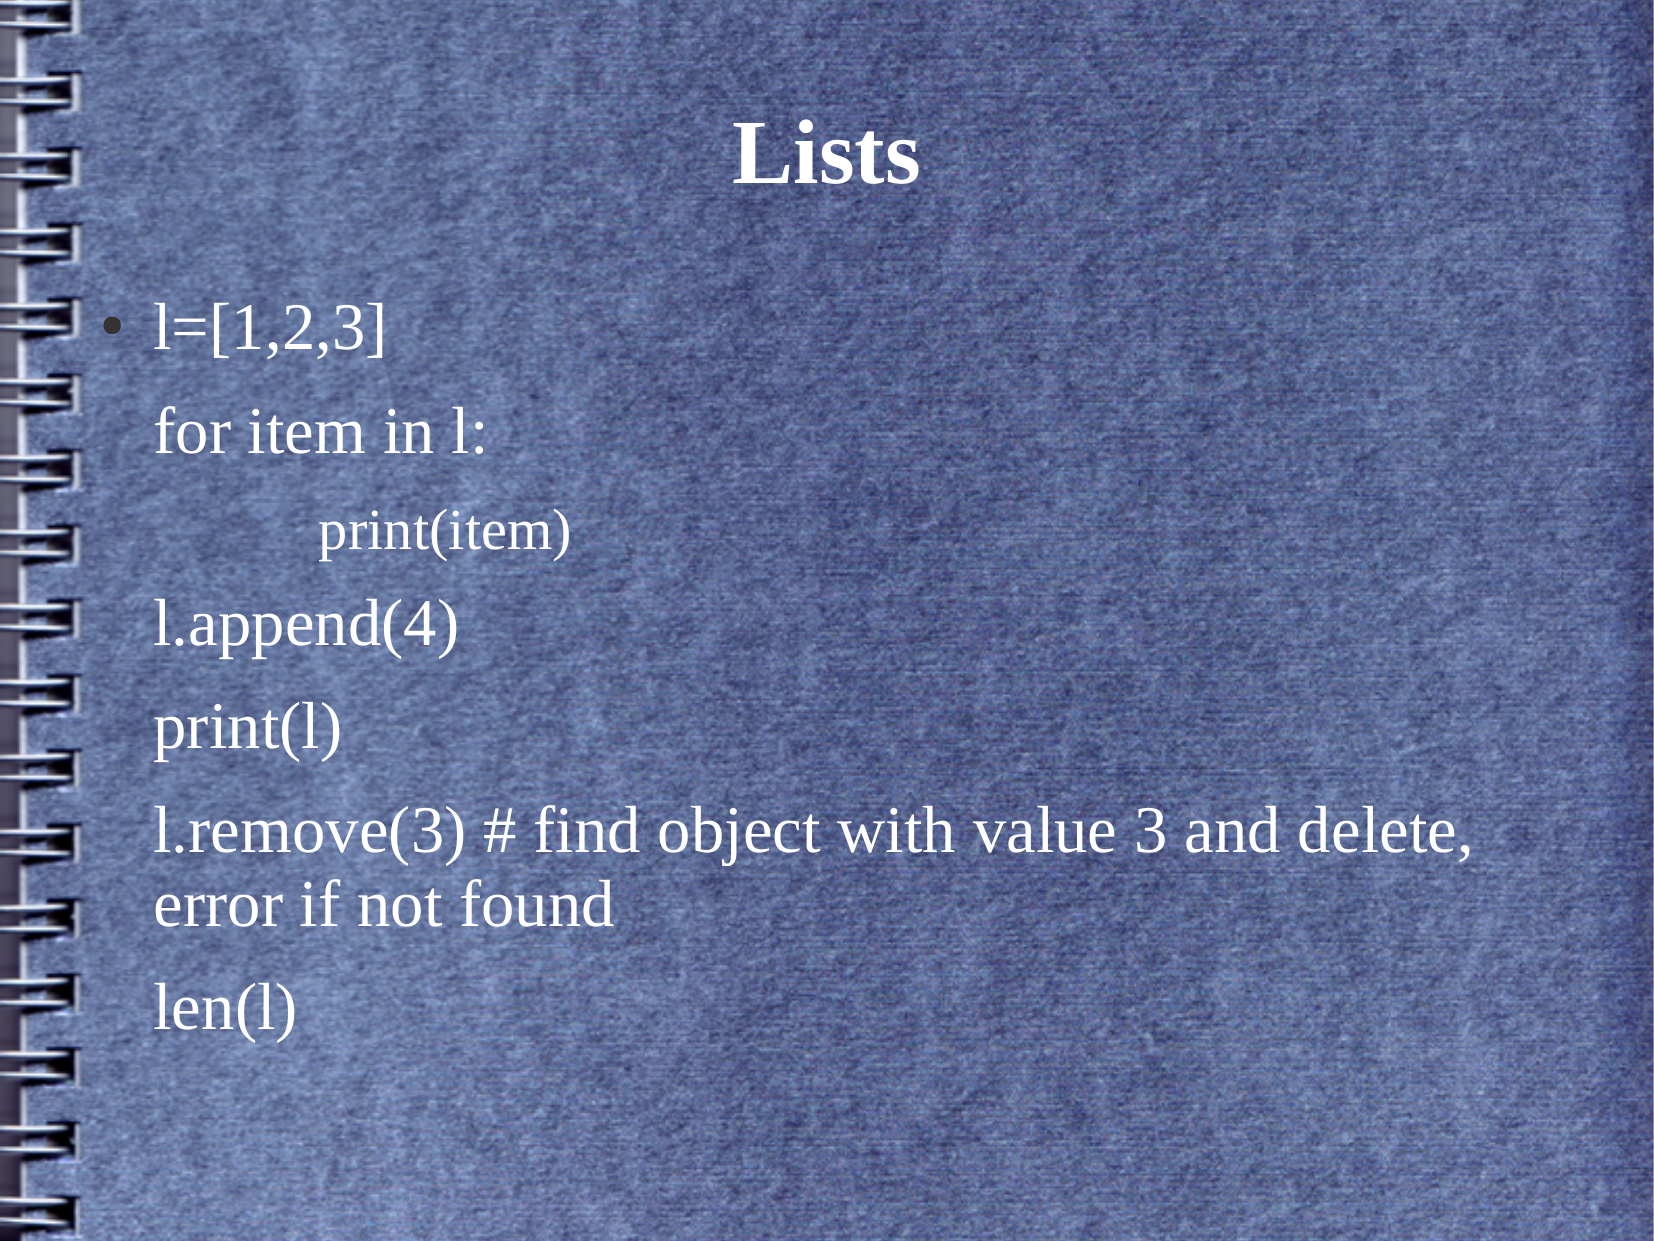

# Lists
l=[1,2,3]
for item in l:
print(item)
l.append(4)
print(l)
l.remove(3) # find object with value 3 and delete, error if not found
len(l)